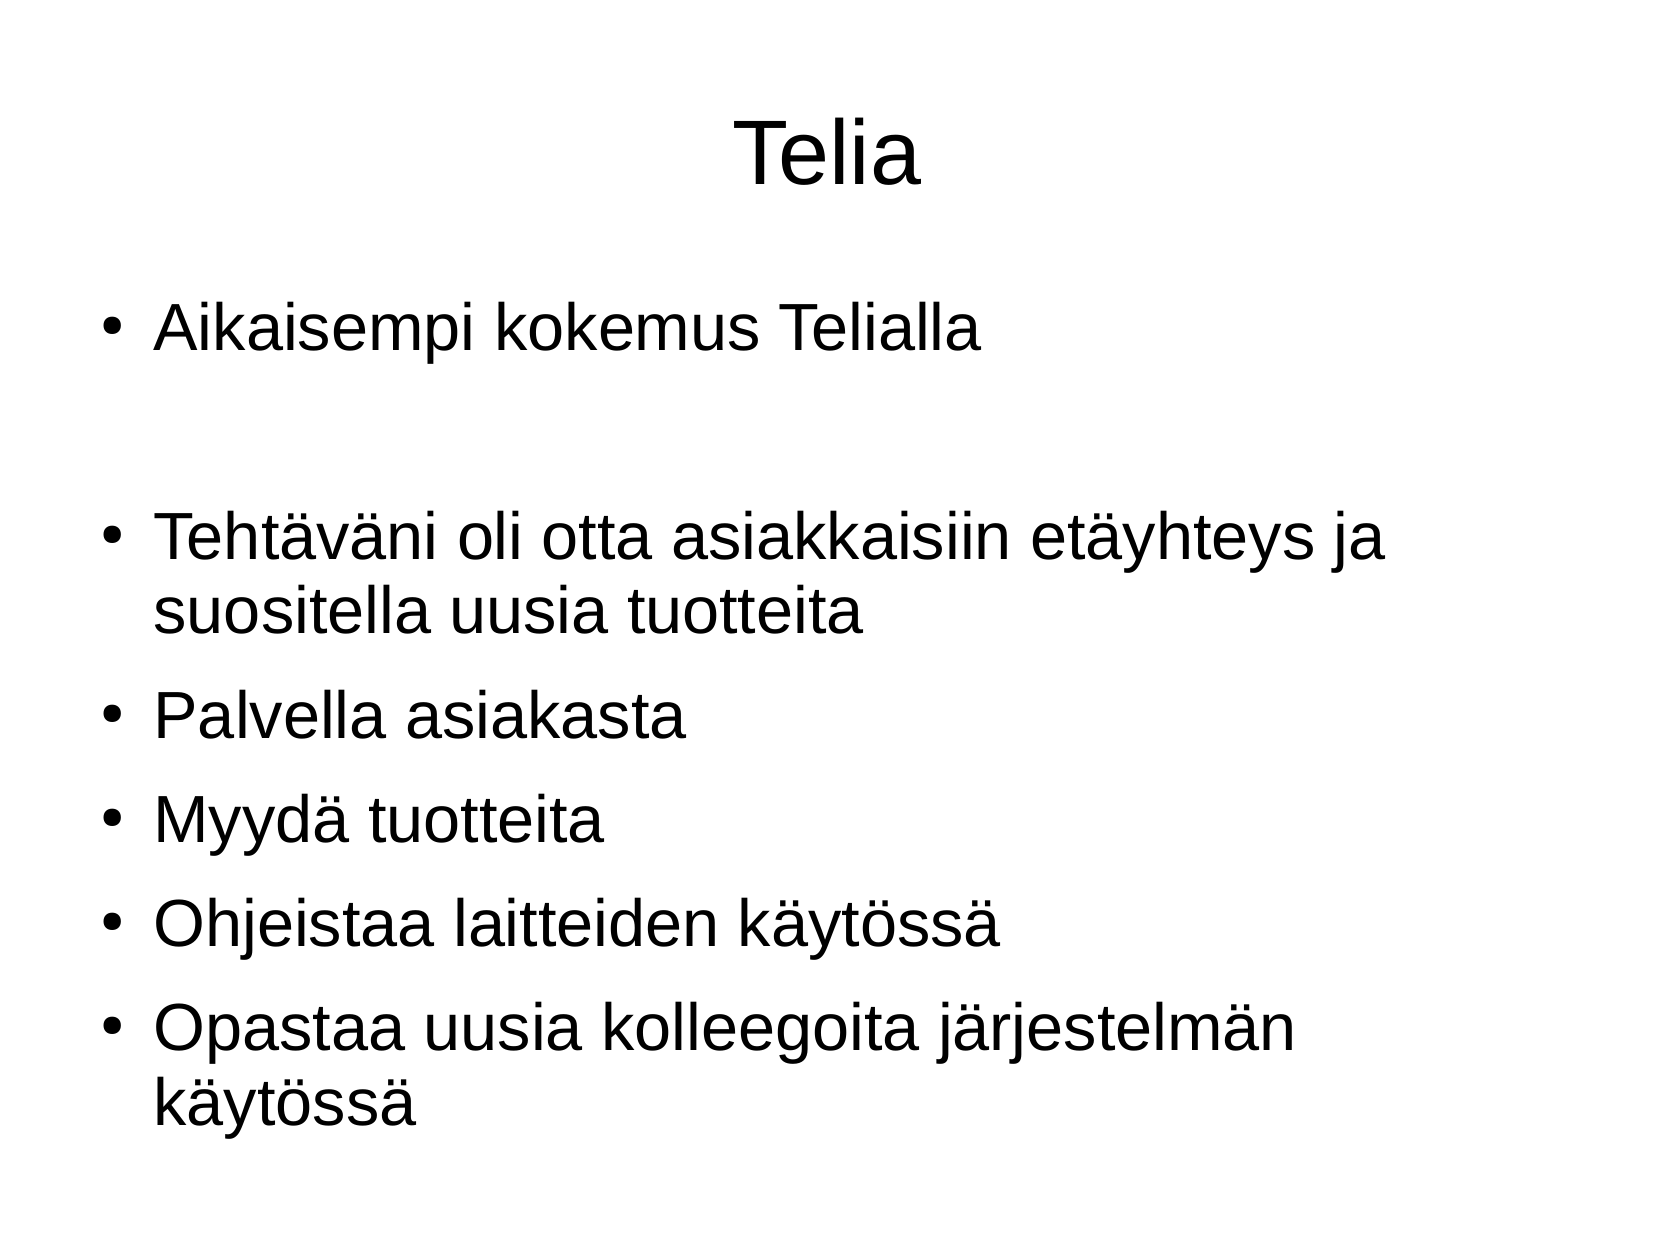

# Telia
Aikaisempi kokemus Telialla
Tehtäväni oli otta asiakkaisiin etäyhteys ja suositella uusia tuotteita
Palvella asiakasta
Myydä tuotteita
Ohjeistaa laitteiden käytössä
Opastaa uusia kolleegoita järjestelmän käytössä